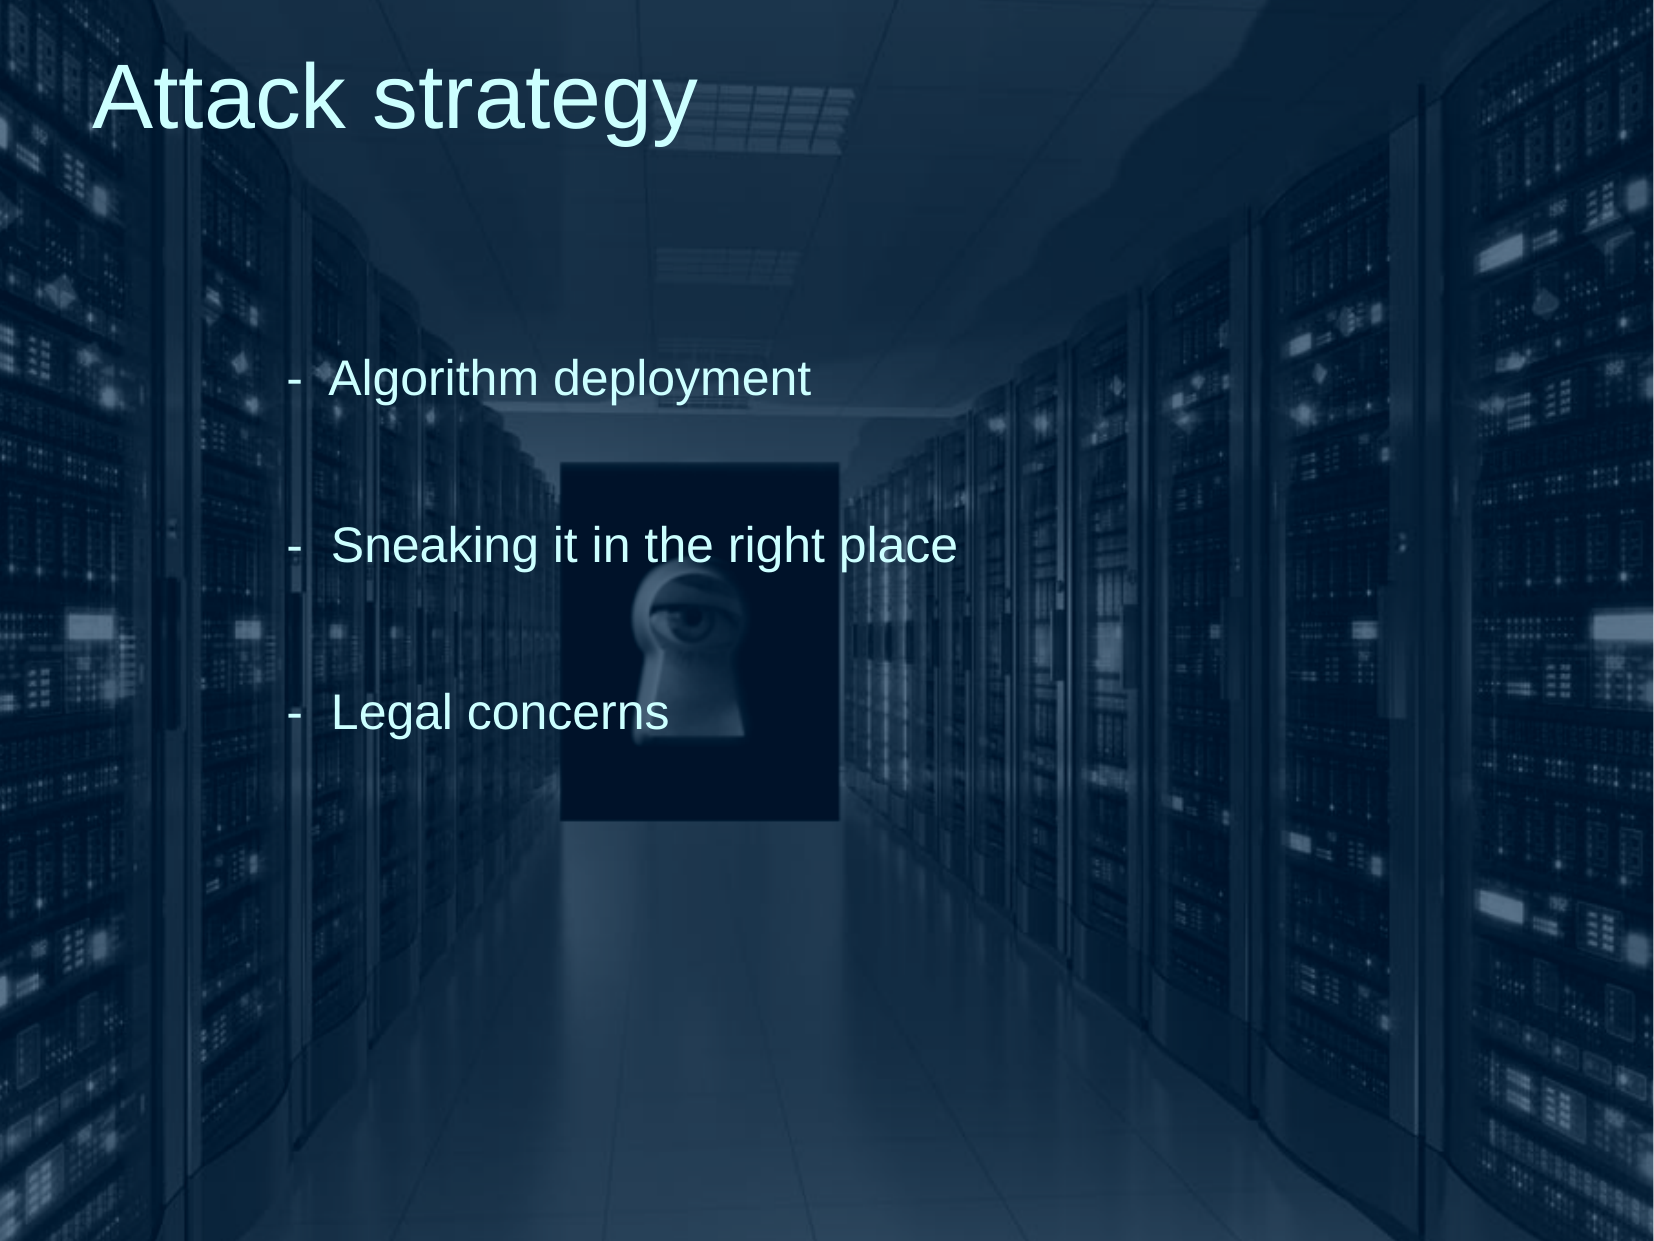

# Attack strategy
- Algorithm deployment
- Sneaking it in the right place
- Legal concerns